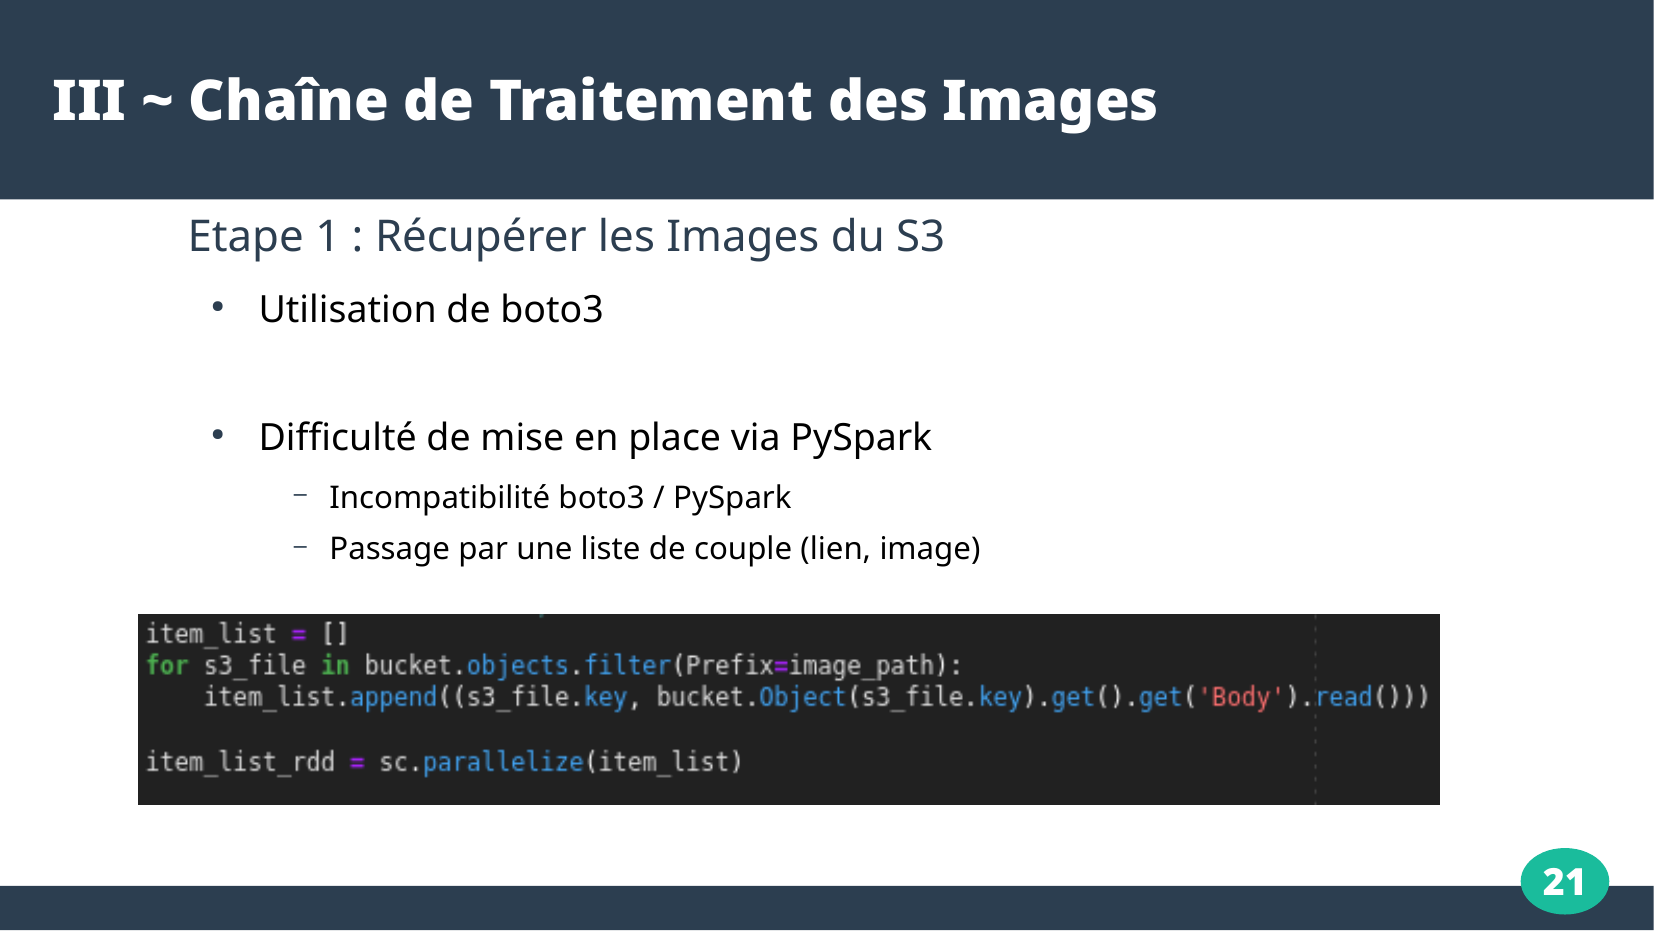

# III ~ Chaîne de Traitement des Images
Etape 1 : Récupérer les Images du S3
Utilisation de boto3
Difficulté de mise en place via PySpark
Incompatibilité boto3 / PySpark
Passage par une liste de couple (lien, image)
21